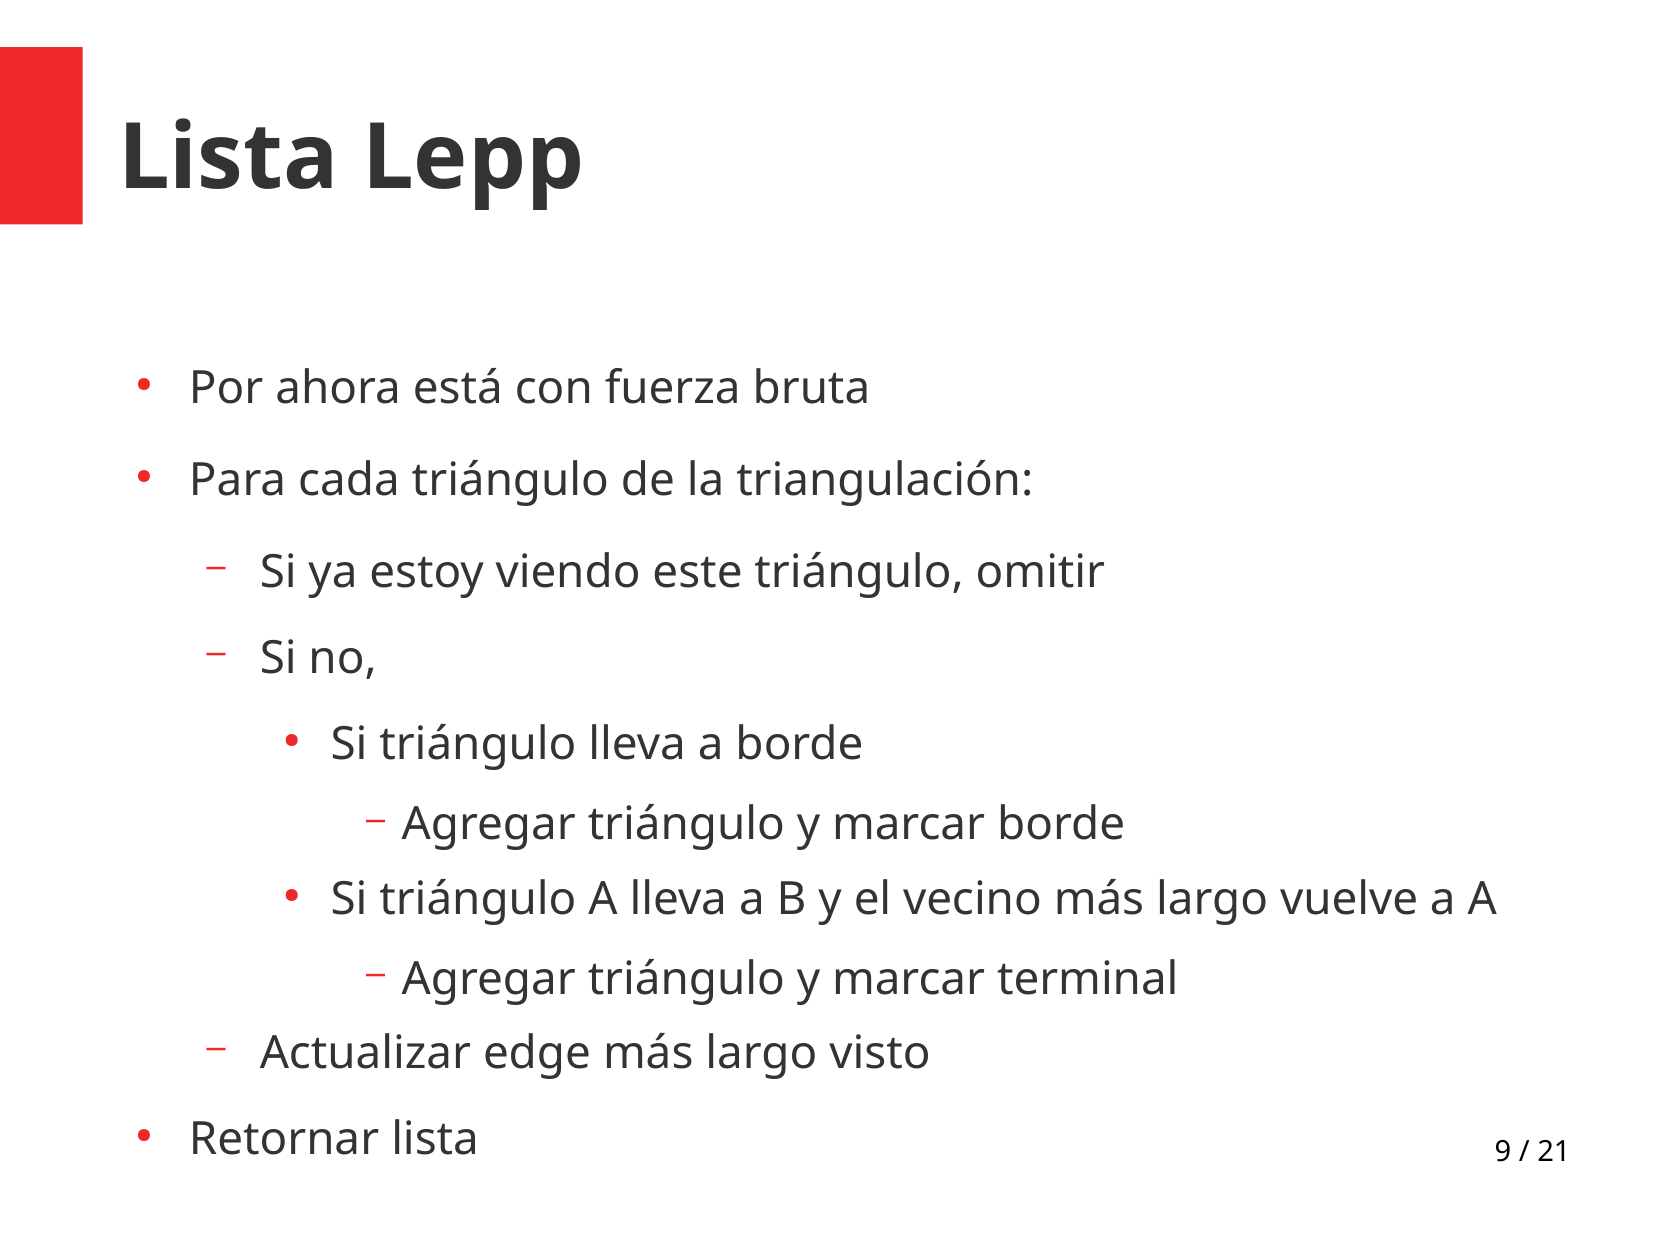

# Lista Lepp
Por ahora está con fuerza bruta
Para cada triángulo de la triangulación:
Si ya estoy viendo este triángulo, omitir
Si no,
Si triángulo lleva a borde
Agregar triángulo y marcar borde
Si triángulo A lleva a B y el vecino más largo vuelve a A
Agregar triángulo y marcar terminal
Actualizar edge más largo visto
Retornar lista
9